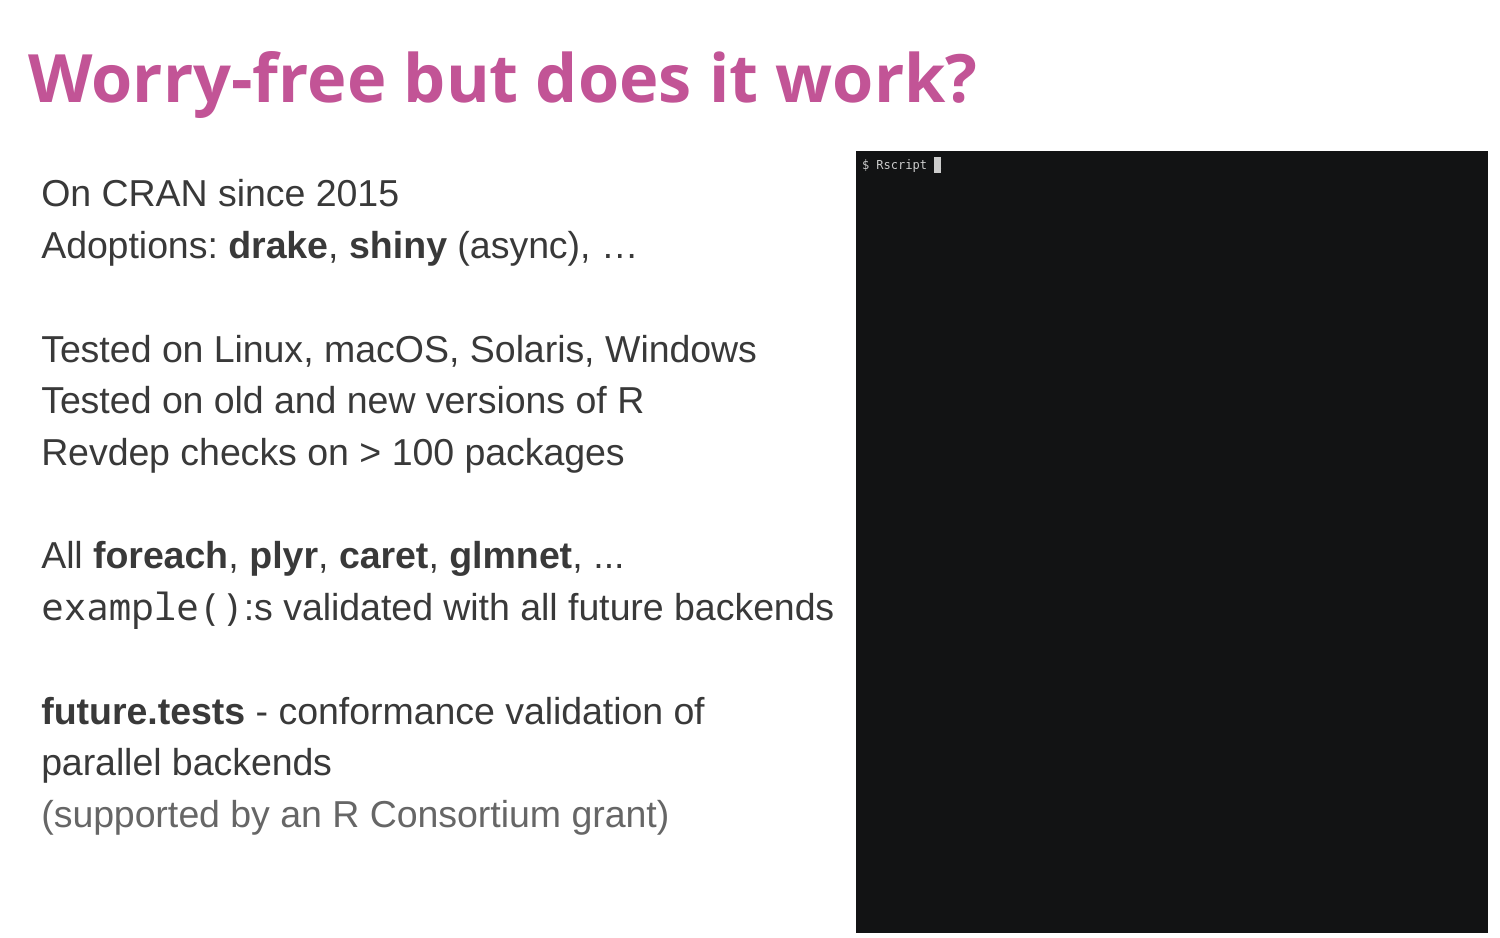

# Worry-free but does it work?
On CRAN since 2015
Adoptions: drake, shiny (async), …
Tested on Linux, macOS, Solaris, Windows
Tested on old and new versions of R
Revdep checks on > 100 packages
All foreach, plyr, caret, glmnet, ...
example():s validated with all future backends
future.tests - conformance validation of
parallel backends
(supported by an R Consortium grant)